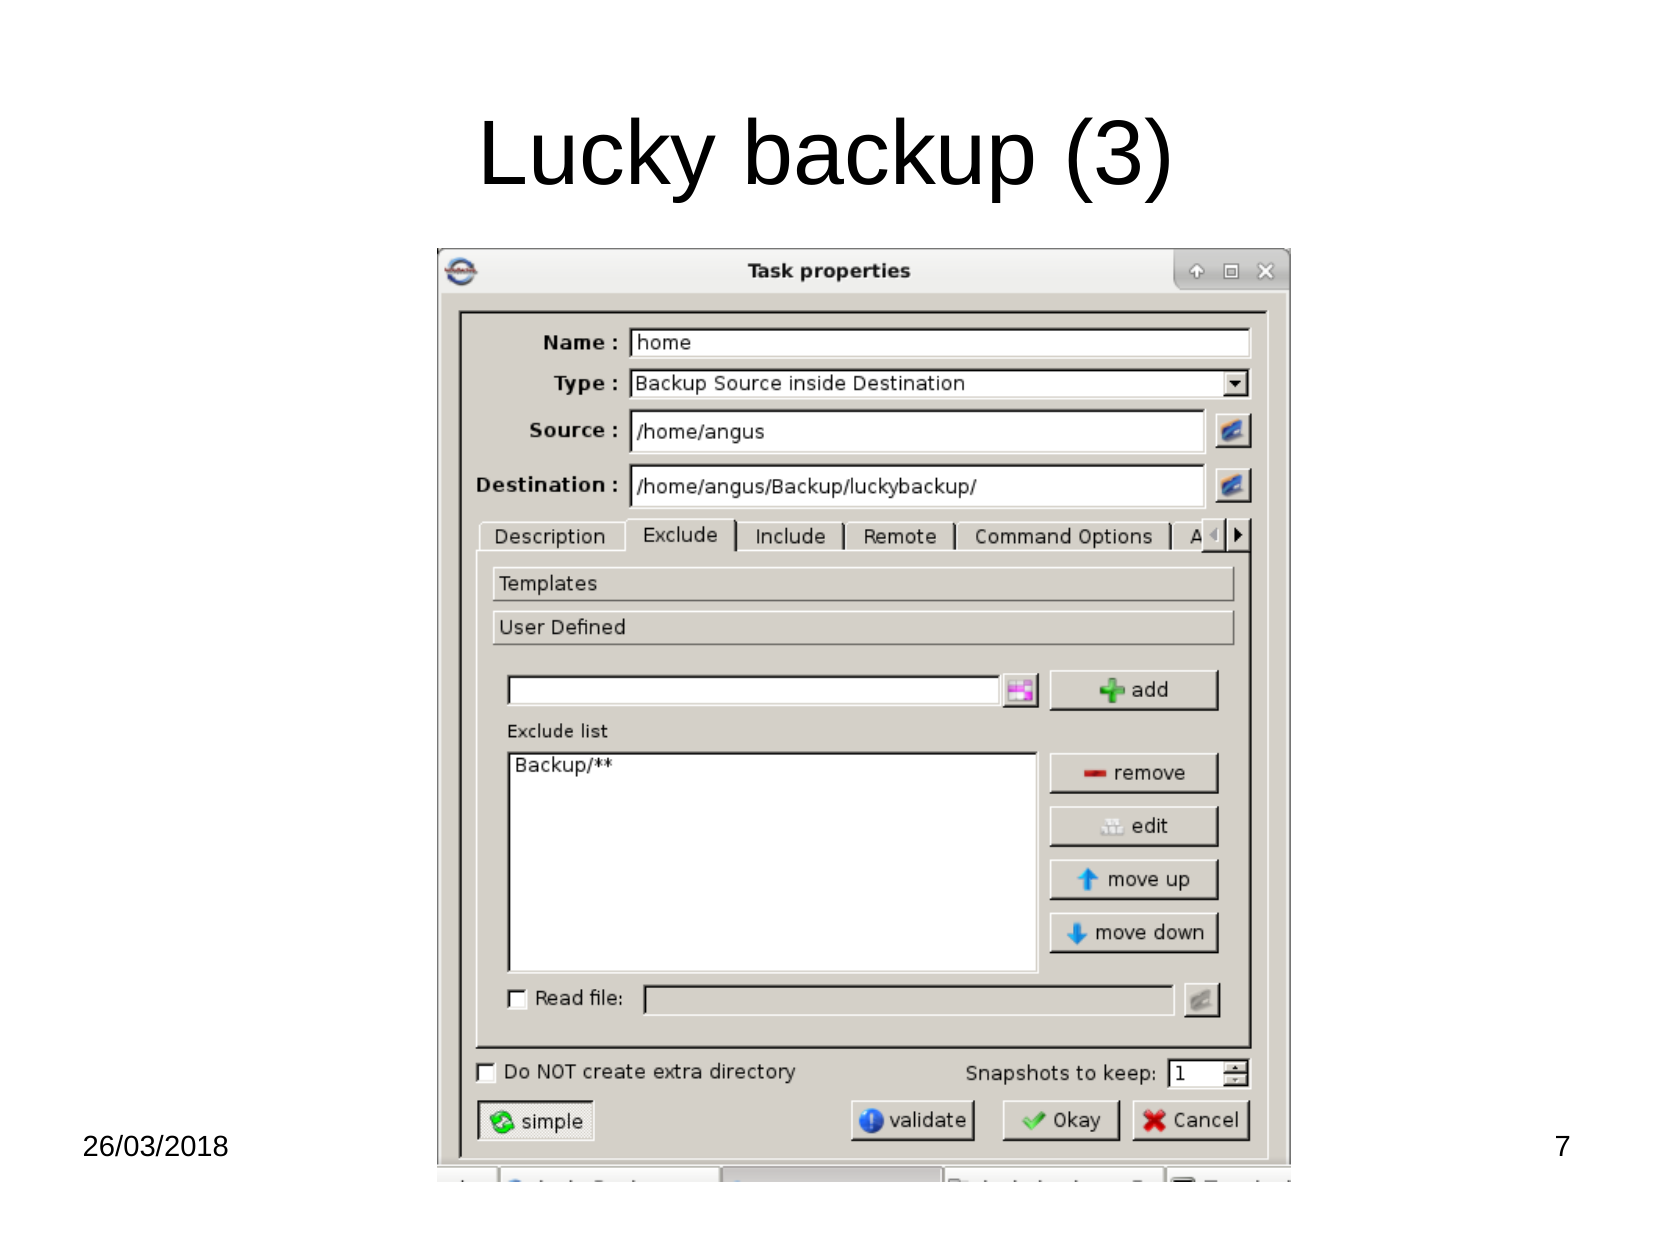

# Lucky backup (3)
26/03/2018
Peter Reutemann
7